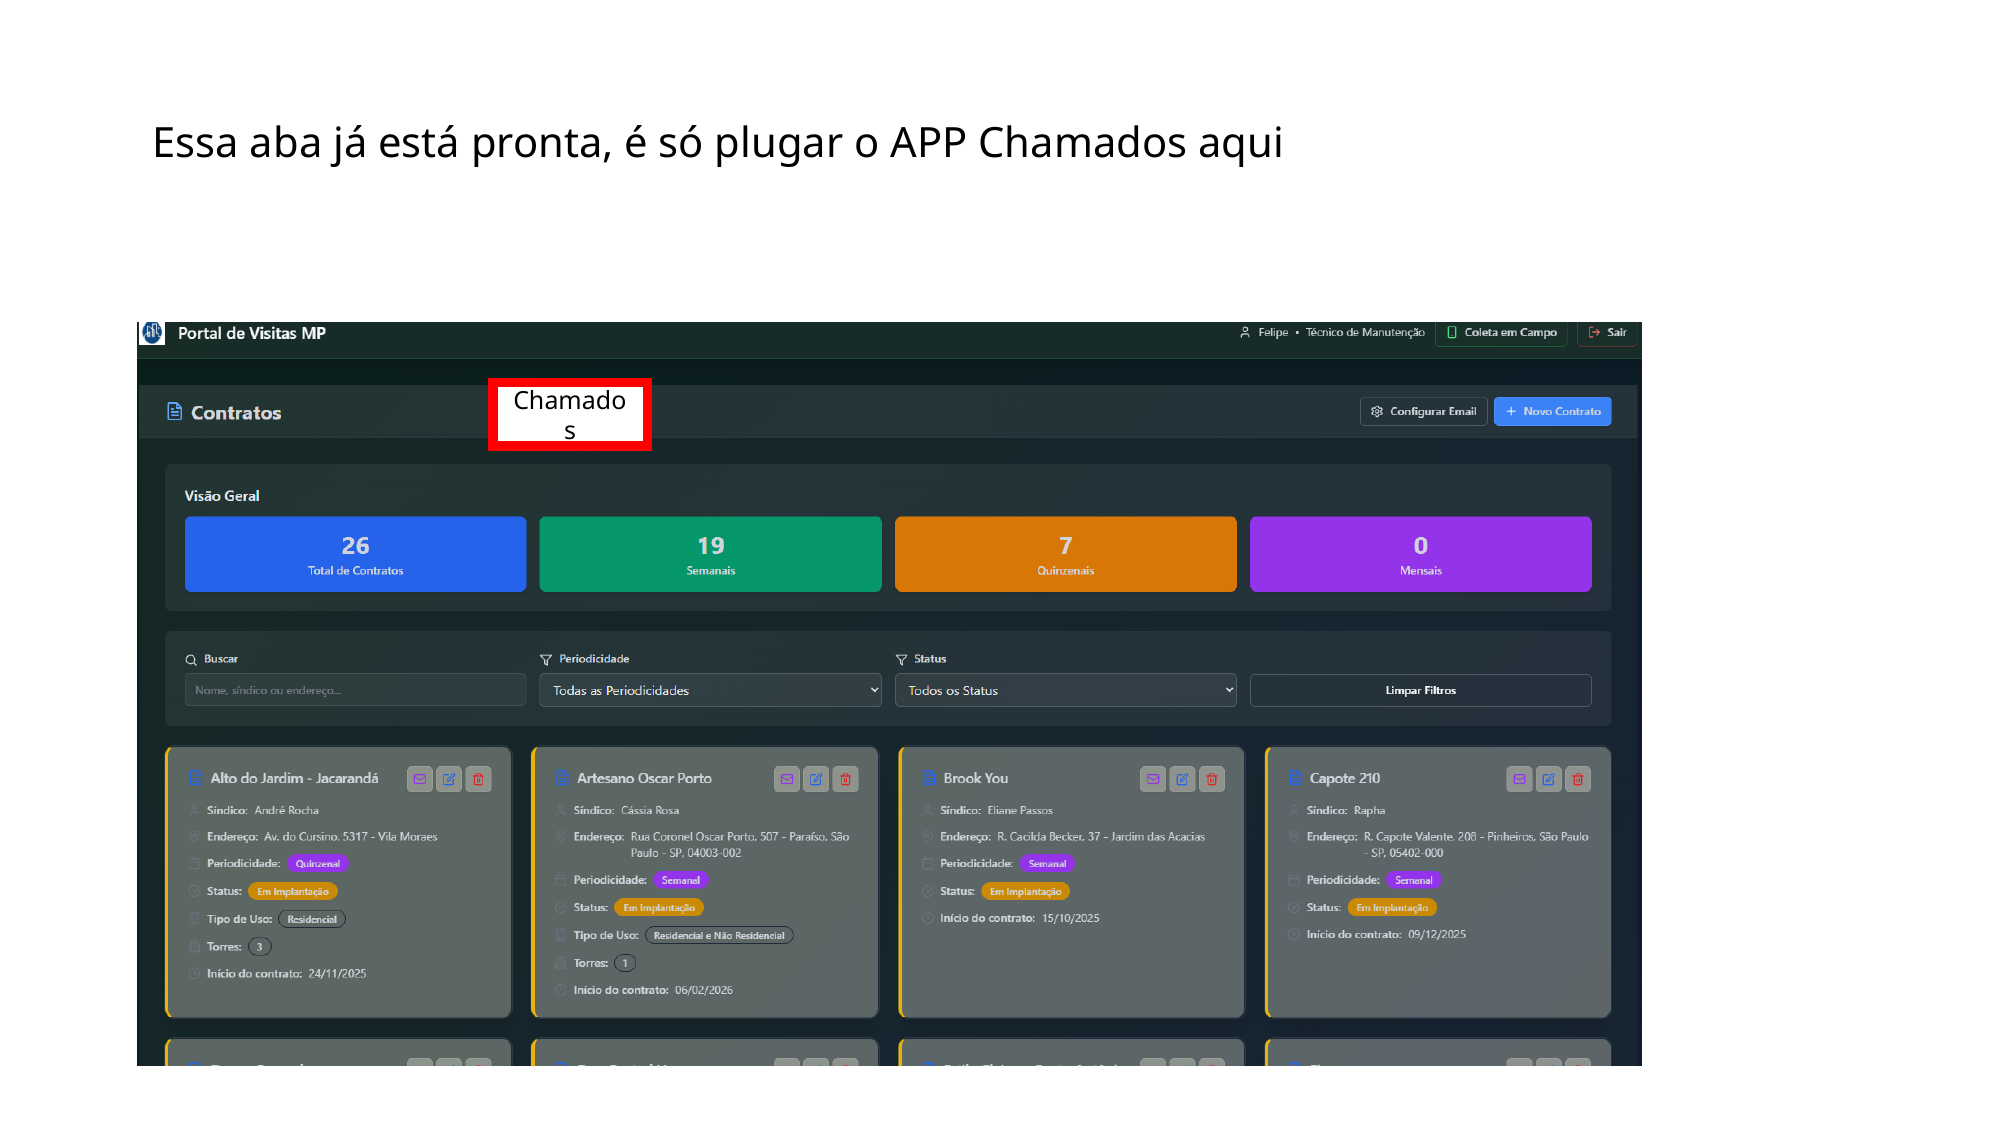

# Essa aba já está pronta, é só plugar o APP Chamados aqui
Chamados